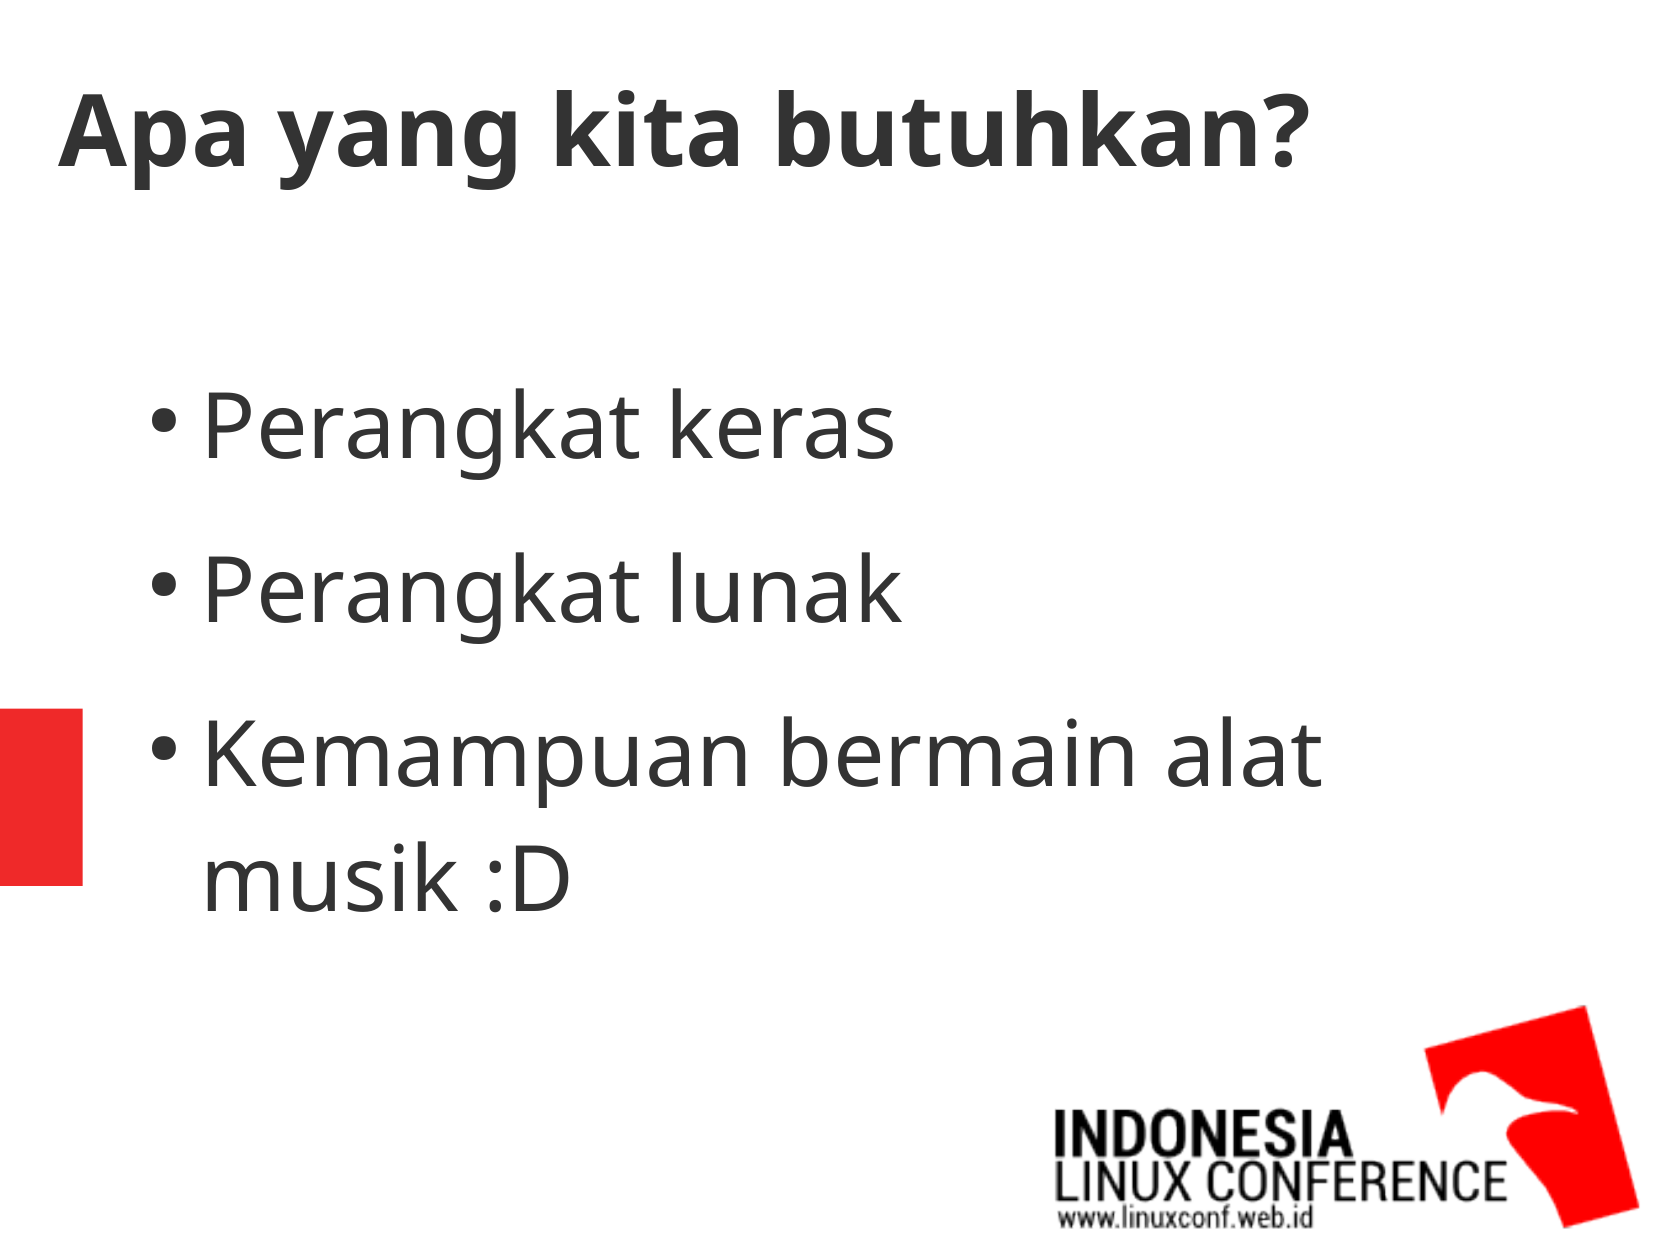

# Apa yang kita butuhkan?
Perangkat keras
Perangkat lunak
Kemampuan bermain alat musik :D